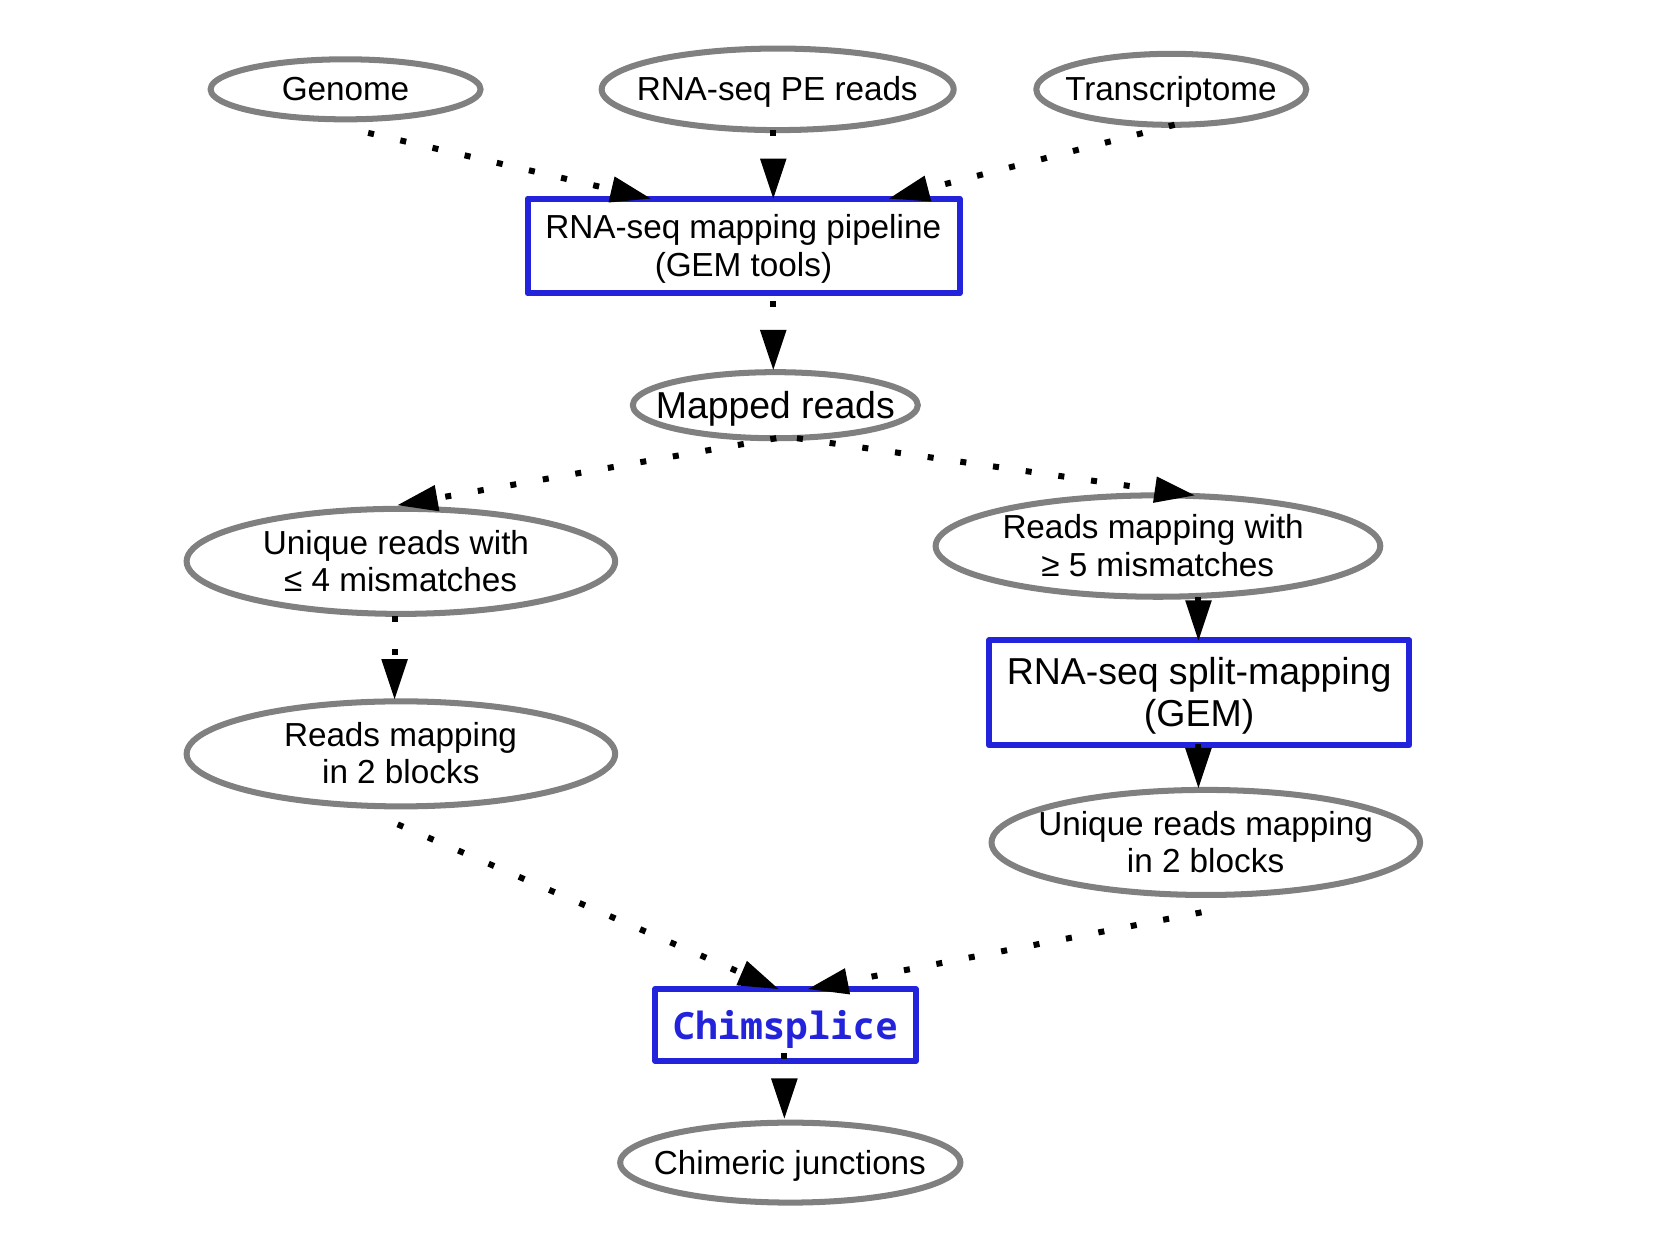

RNA-seq PE reads
Transcriptome
Genome
RNA-seq mapping pipeline
(GEM tools)
Mapped reads
Reads mapping with
≥ 5 mismatches
Unique reads with
≤ 4 mismatches
RNA-seq split-mapping
(GEM)
Reads mapping
in 2 blocks
Unique reads mapping
in 2 blocks
Chimsplice
Chimeric junctions